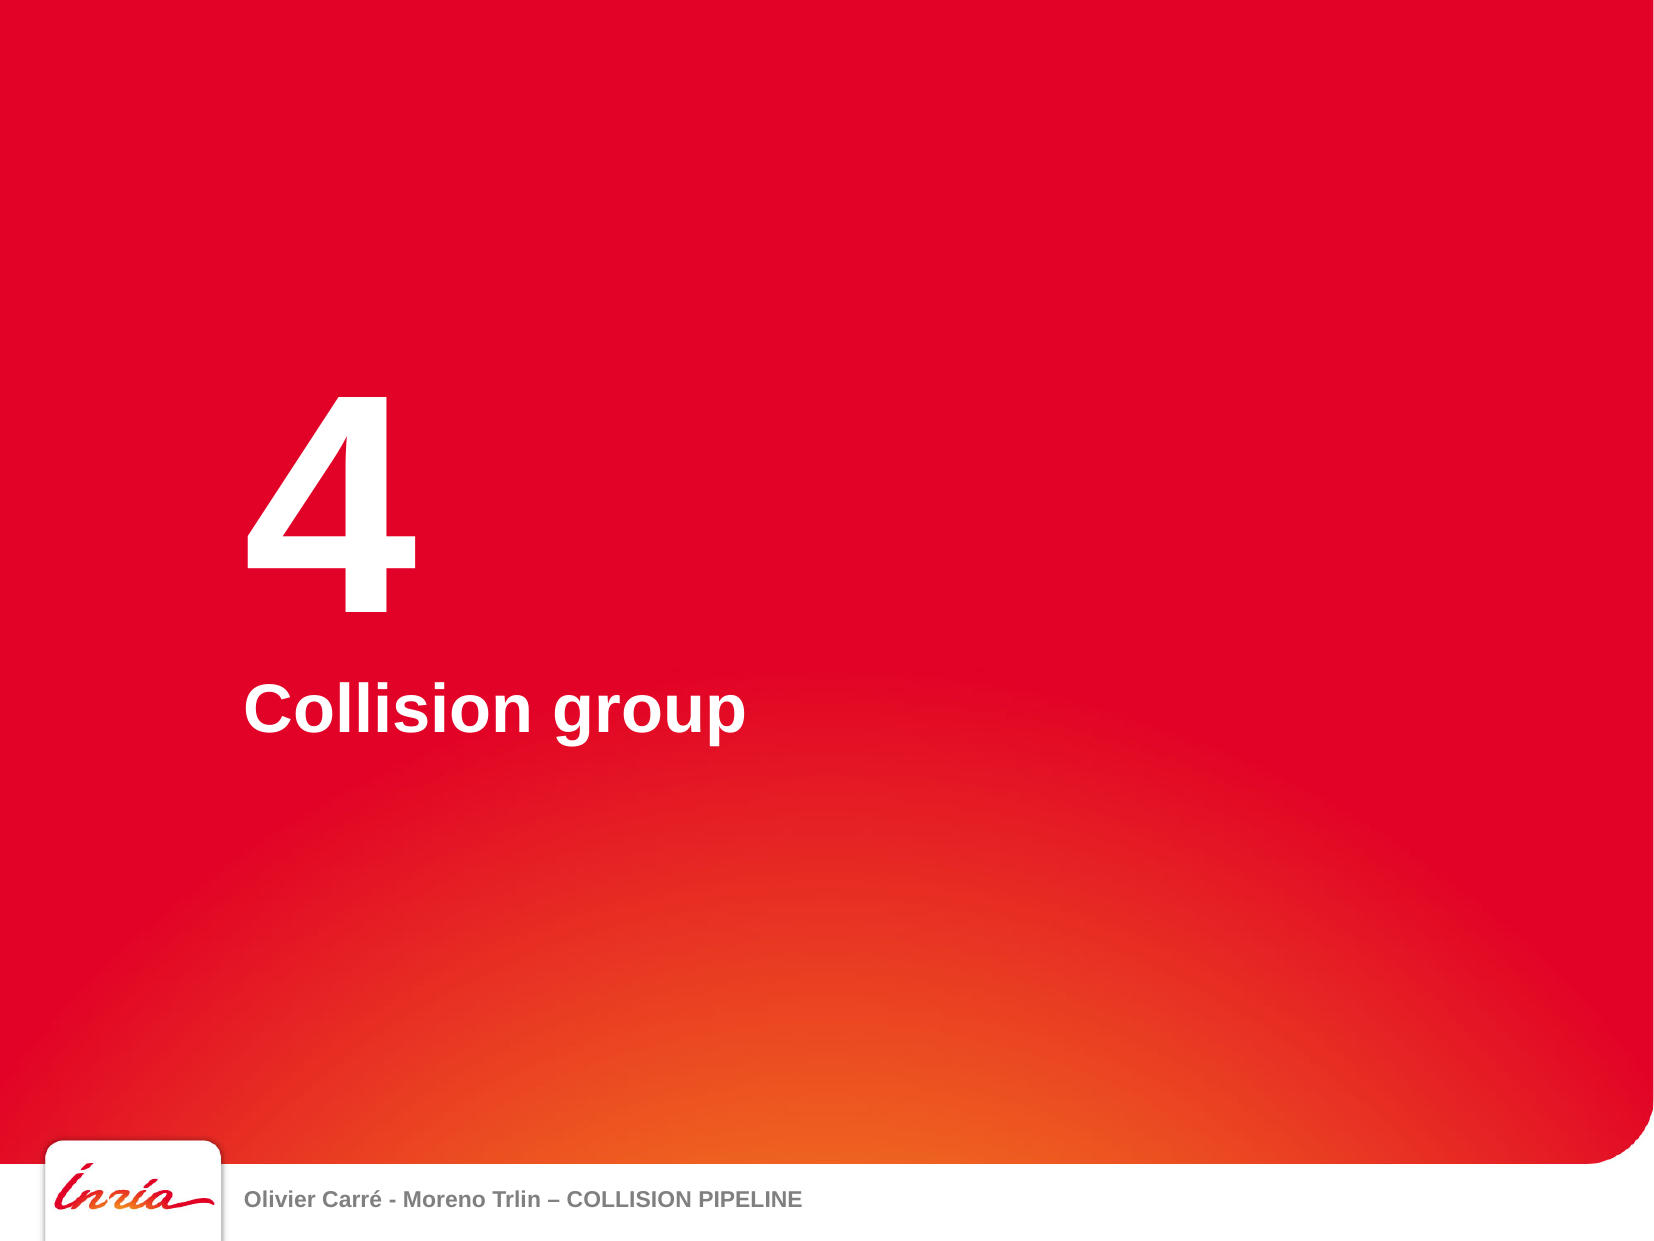

4
# Collision group
Olivier Carré - Moreno Trlin – COLLISION PIPELINE